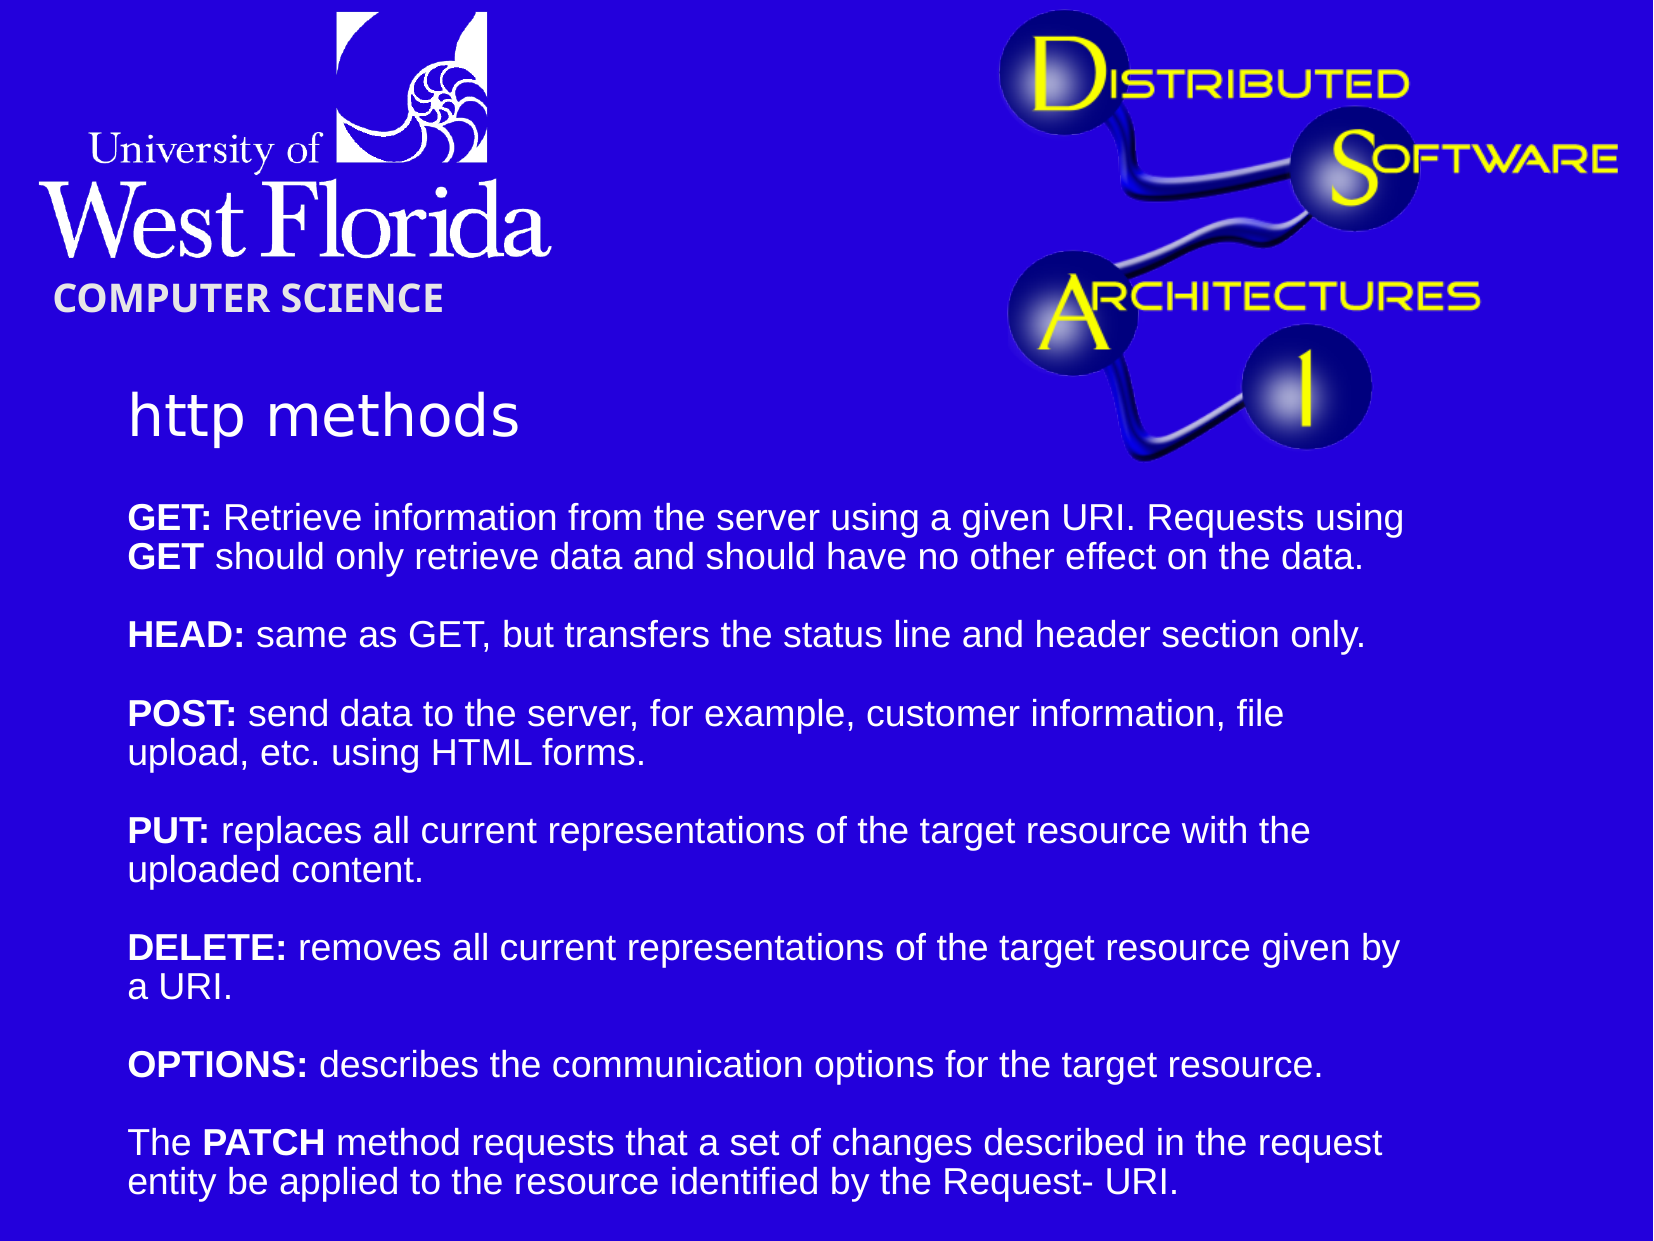

COMPUTER SCIENCE
http methods
GET: Retrieve information from the server using a given URI. Requests using GET should only retrieve data and should have no other effect on the data.
HEAD: same as GET, but transfers the status line and header section only.
POST: send data to the server, for example, customer information, file upload, etc. using HTML forms.
PUT: replaces all current representations of the target resource with the uploaded content.
DELETE: removes all current representations of the target resource given by a URI.
OPTIONS: describes the communication options for the target resource.
The PATCH method requests that a set of changes described in the request entity be applied to the resource identified by the Request- URI.